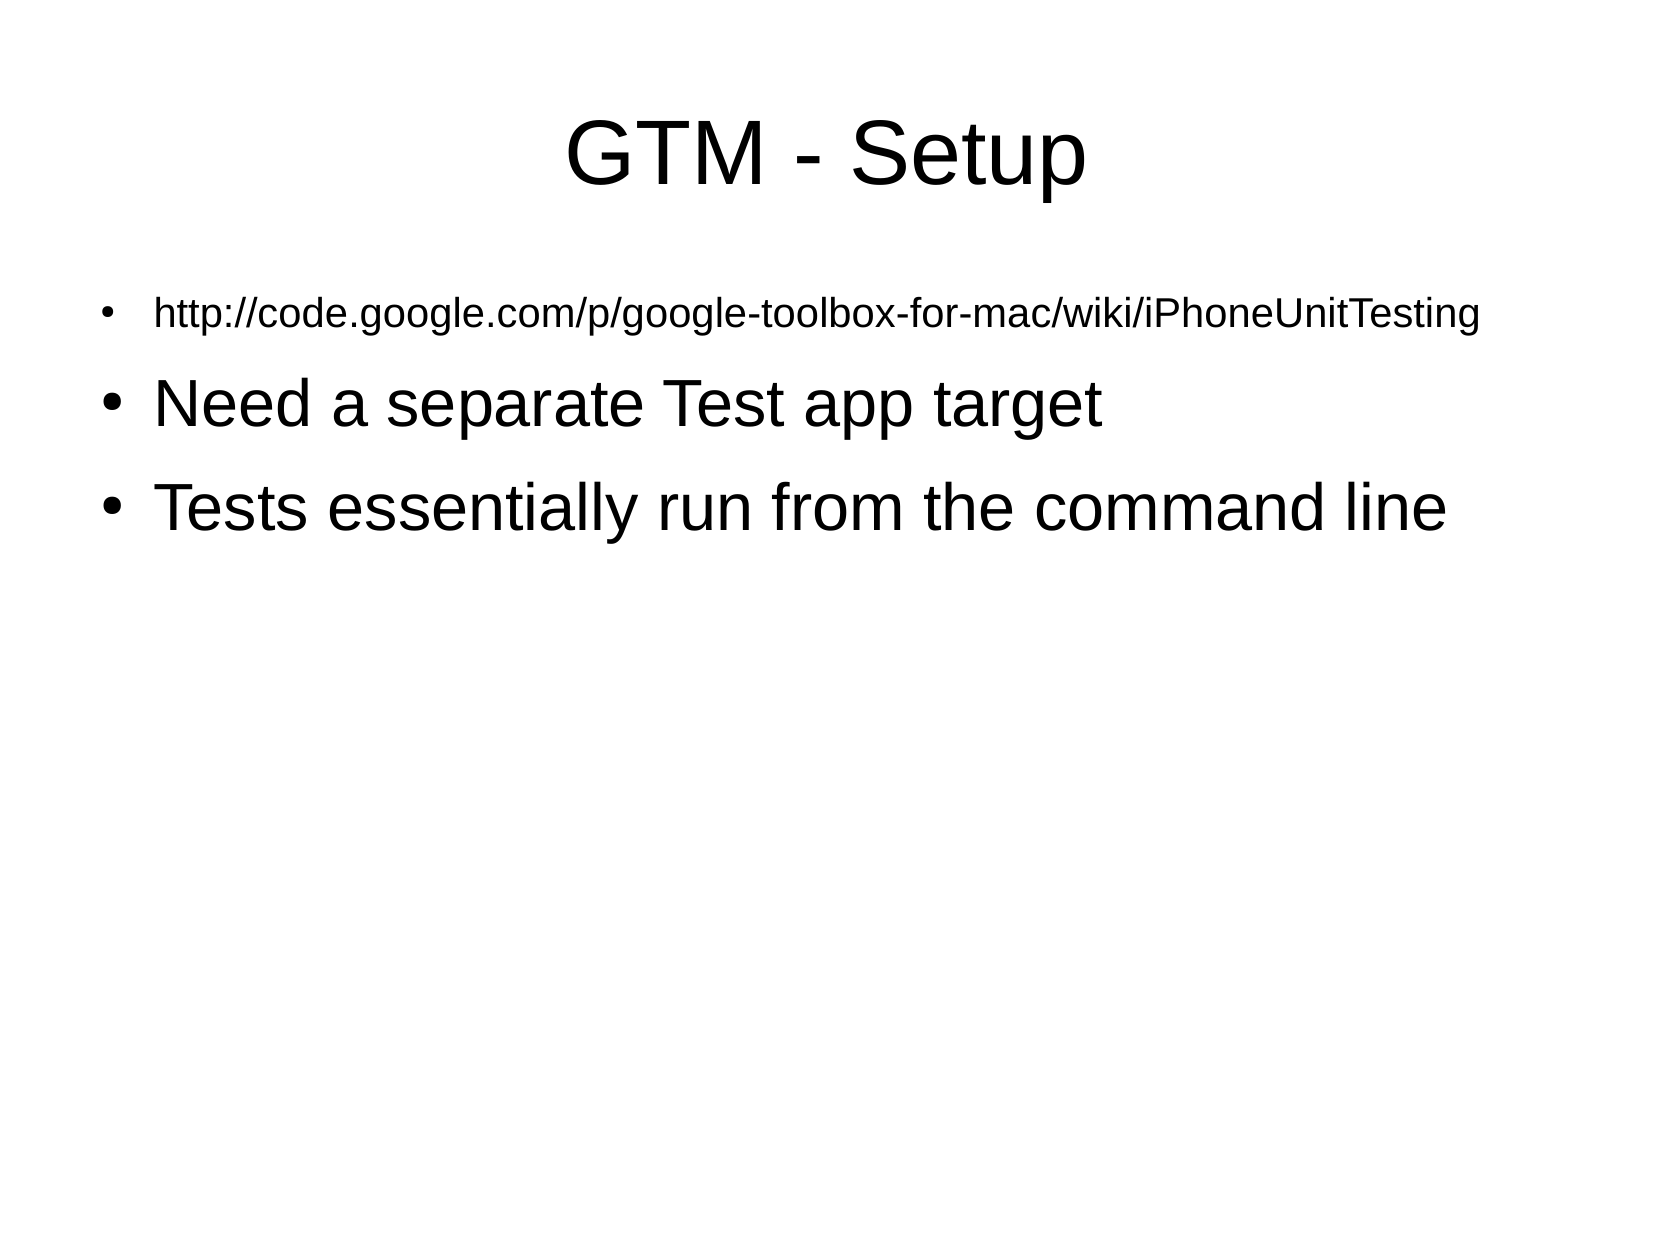

# GTM - Setup
http://code.google.com/p/google-toolbox-for-mac/wiki/iPhoneUnitTesting
Need a separate Test app target
Tests essentially run from the command line